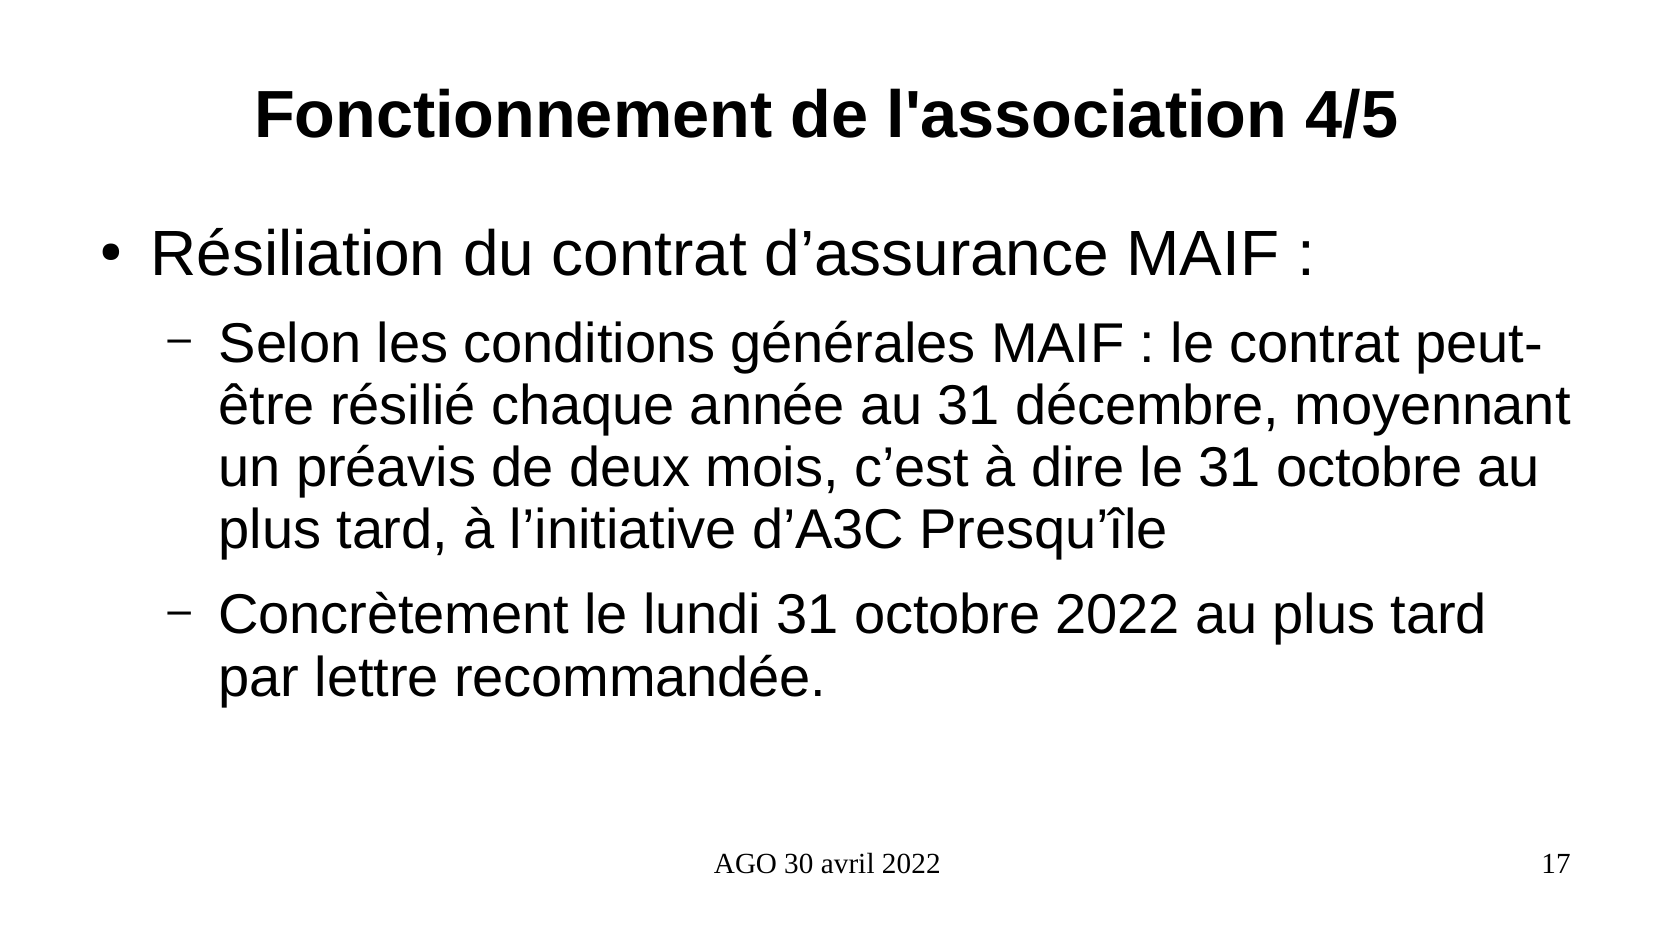

# Fonctionnement de l'association 4/5
Résiliation du contrat d’assurance MAIF :
Selon les conditions générales MAIF : le contrat peut-être résilié chaque année au 31 décembre, moyennant un préavis de deux mois, c’est à dire le 31 octobre au plus tard, à l’initiative d’A3C Presqu’île
Concrètement le lundi 31 octobre 2022 au plus tard par lettre recommandée.
AGO 30 avril 2022
17